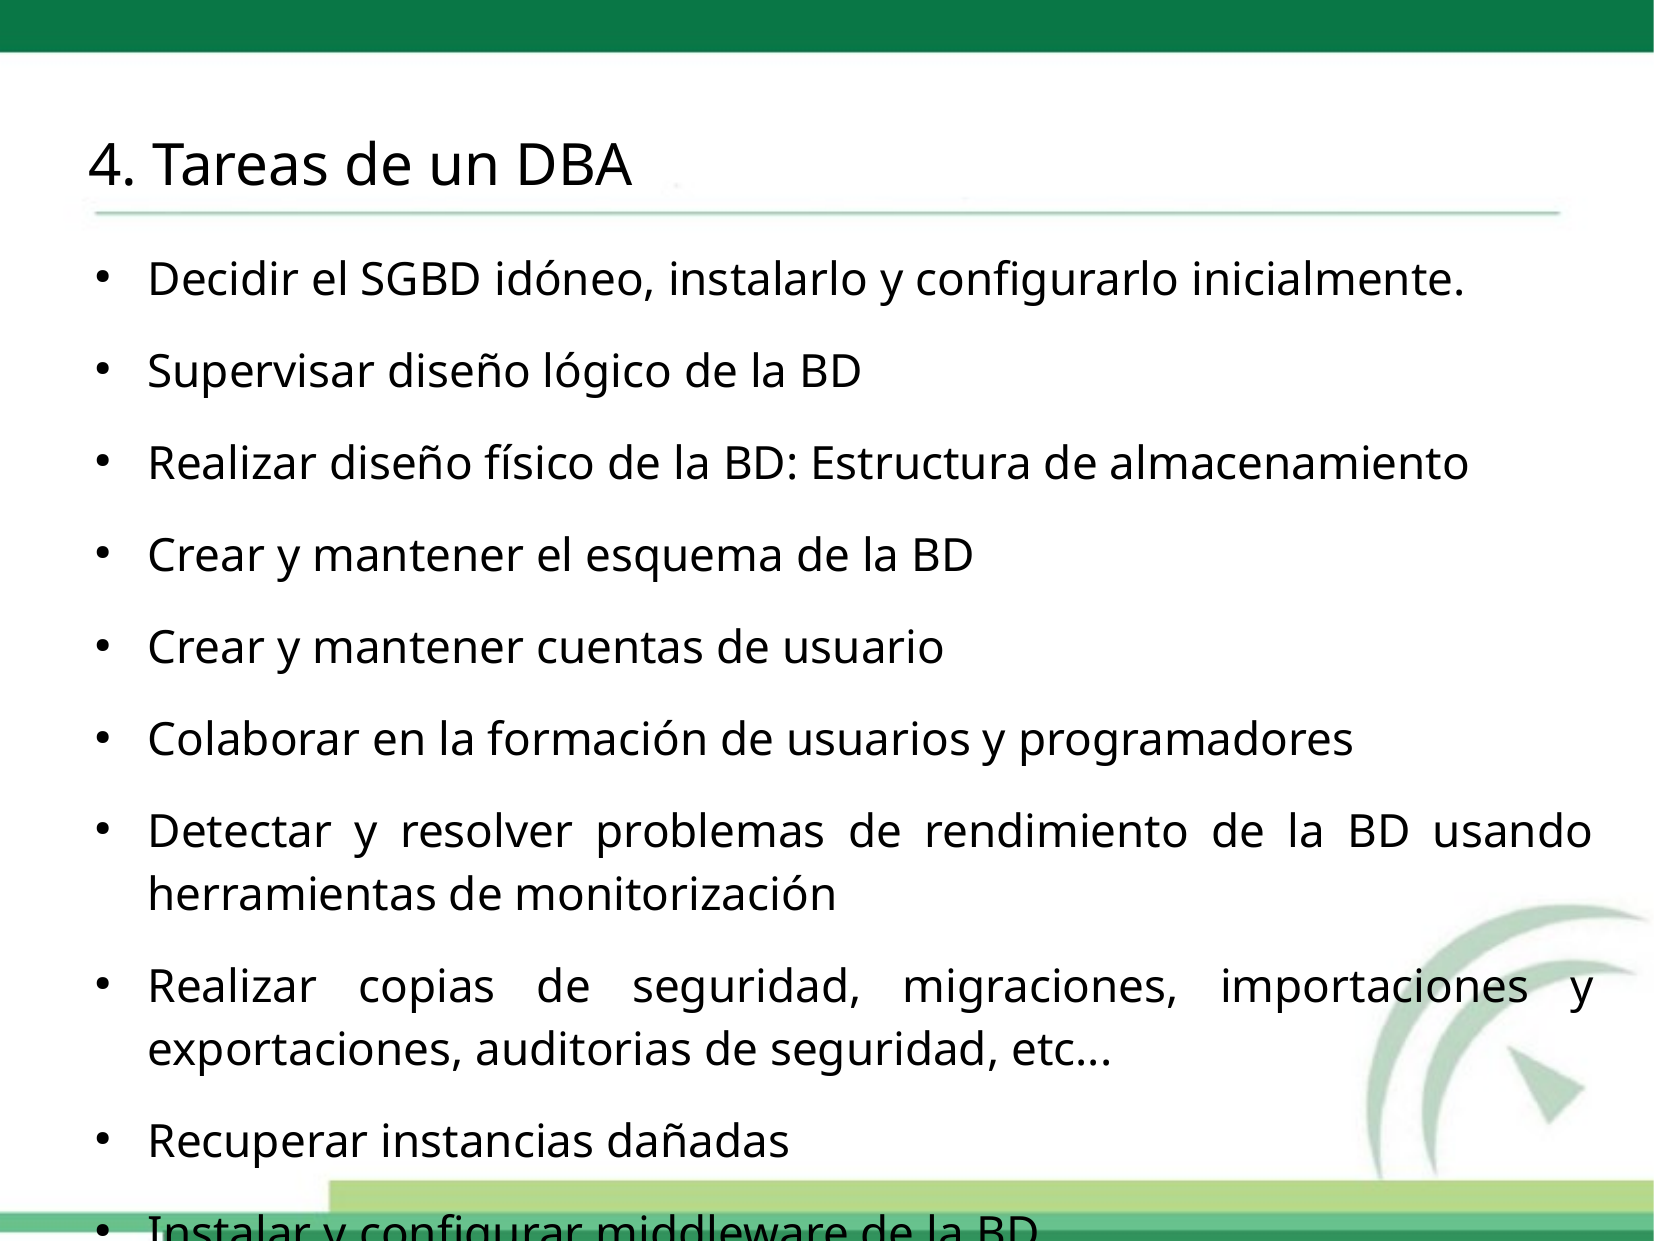

# 4. Tareas de un DBA
Decidir el SGBD idóneo, instalarlo y configurarlo inicialmente.
Supervisar diseño lógico de la BD
Realizar diseño físico de la BD: Estructura de almacenamiento
Crear y mantener el esquema de la BD
Crear y mantener cuentas de usuario
Colaborar en la formación de usuarios y programadores
Detectar y resolver problemas de rendimiento de la BD usando herramientas de monitorización
Realizar copias de seguridad, migraciones, importaciones y exportaciones, auditorias de seguridad, etc...
Recuperar instancias dañadas
Instalar y configurar middleware de la BD